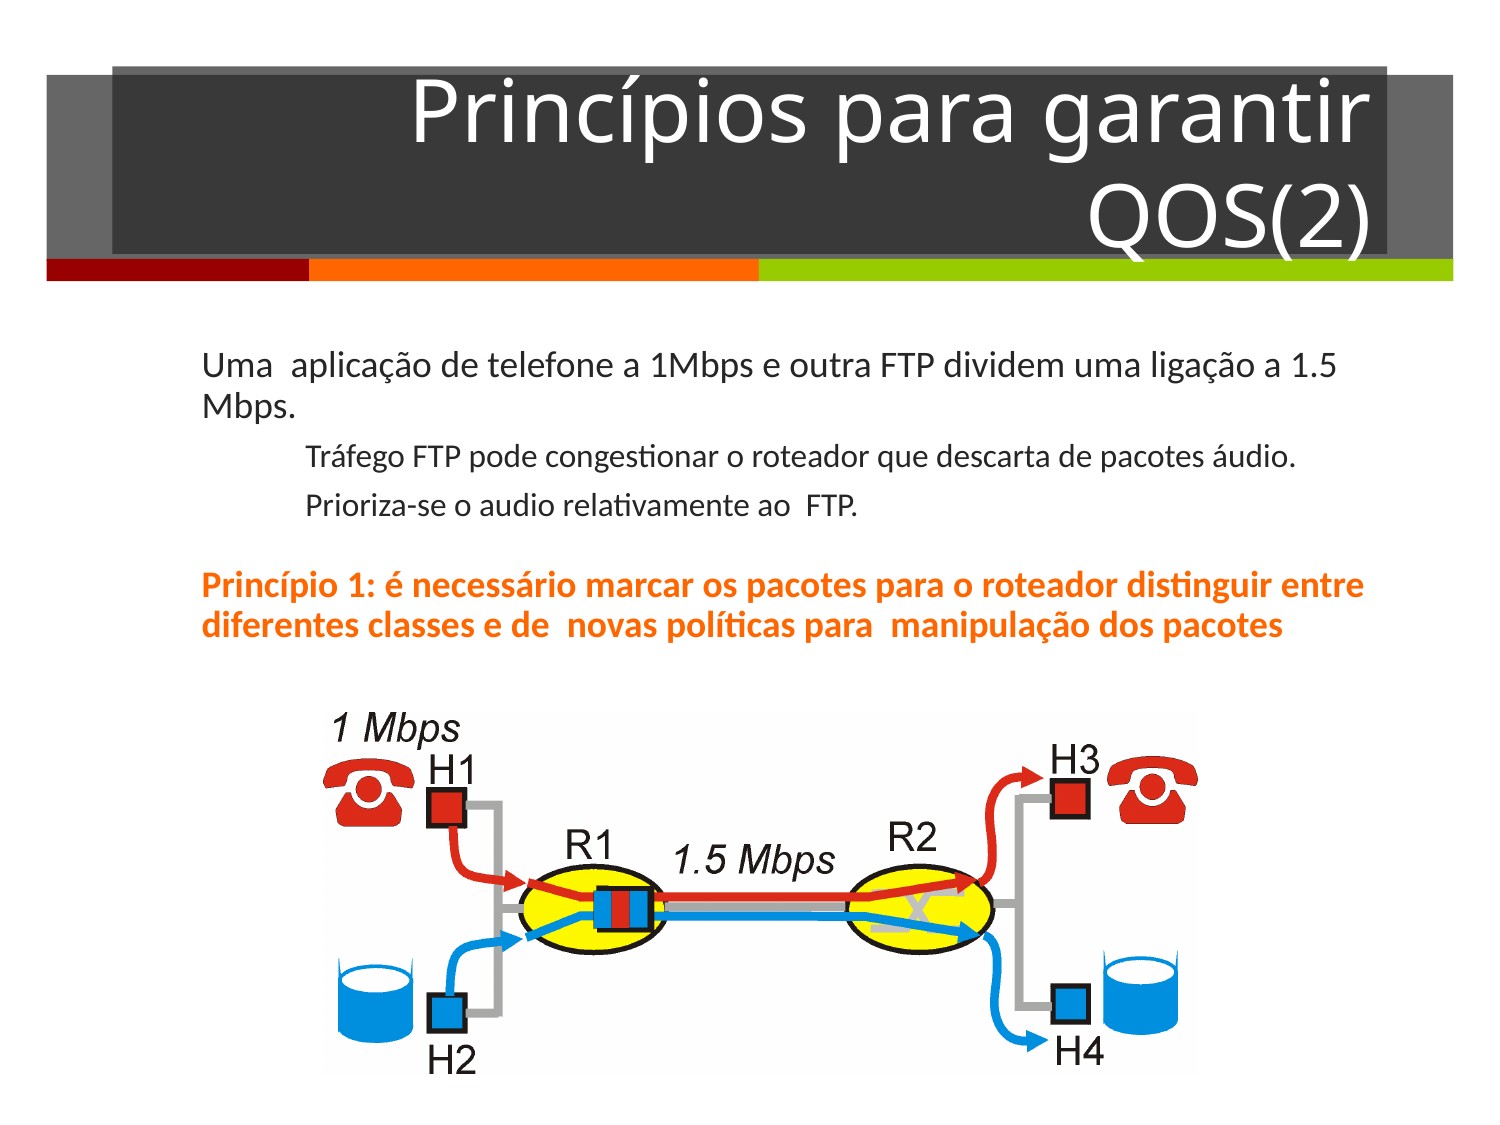

# Princípios para garantir QOS(2)
Uma aplicação de telefone a 1Mbps e outra FTP dividem uma ligação a 1.5 Mbps.
Tráfego FTP pode congestionar o roteador que descarta de pacotes áudio.
Prioriza-se o audio relativamente ao FTP.
Princípio 1: é necessário marcar os pacotes para o roteador distinguir entre diferentes classes e de novas políticas para manipulação dos pacotes